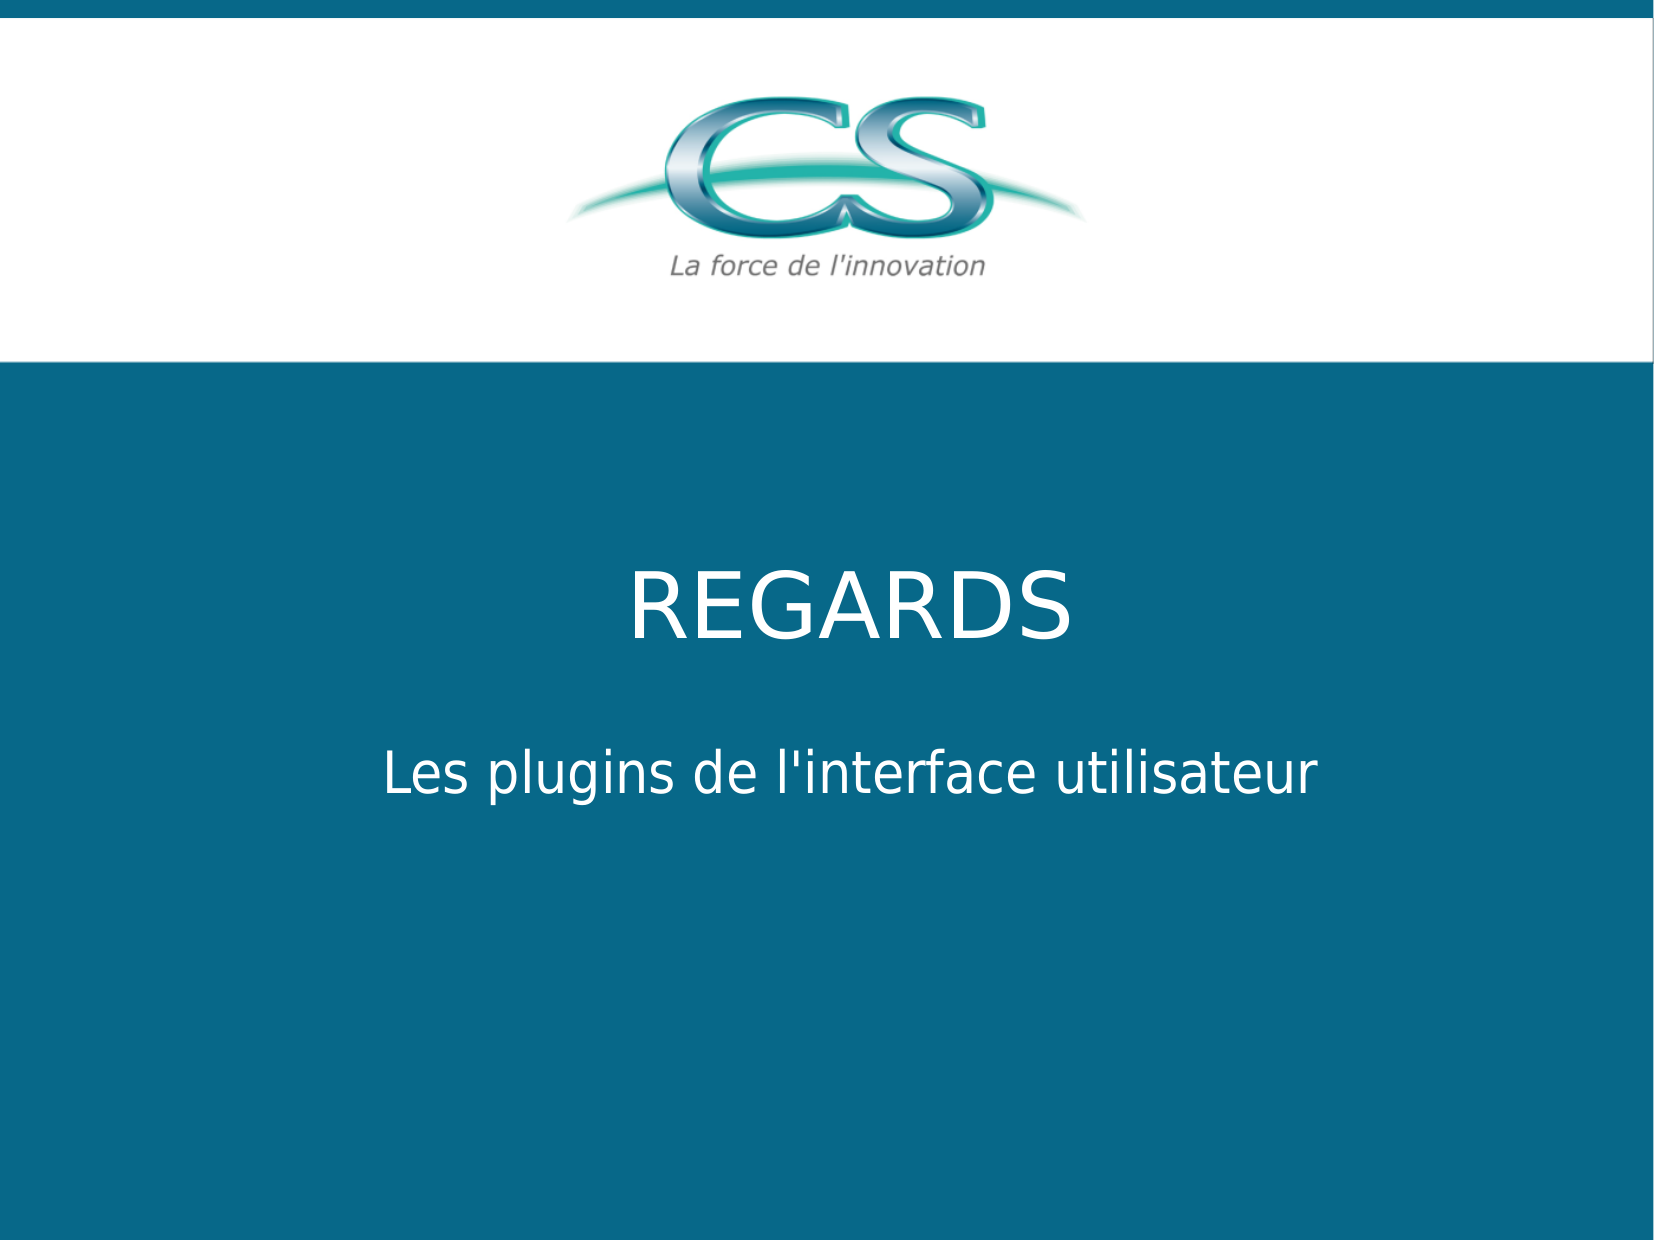

# REGARDS
Les plugins de l'interface utilisateur